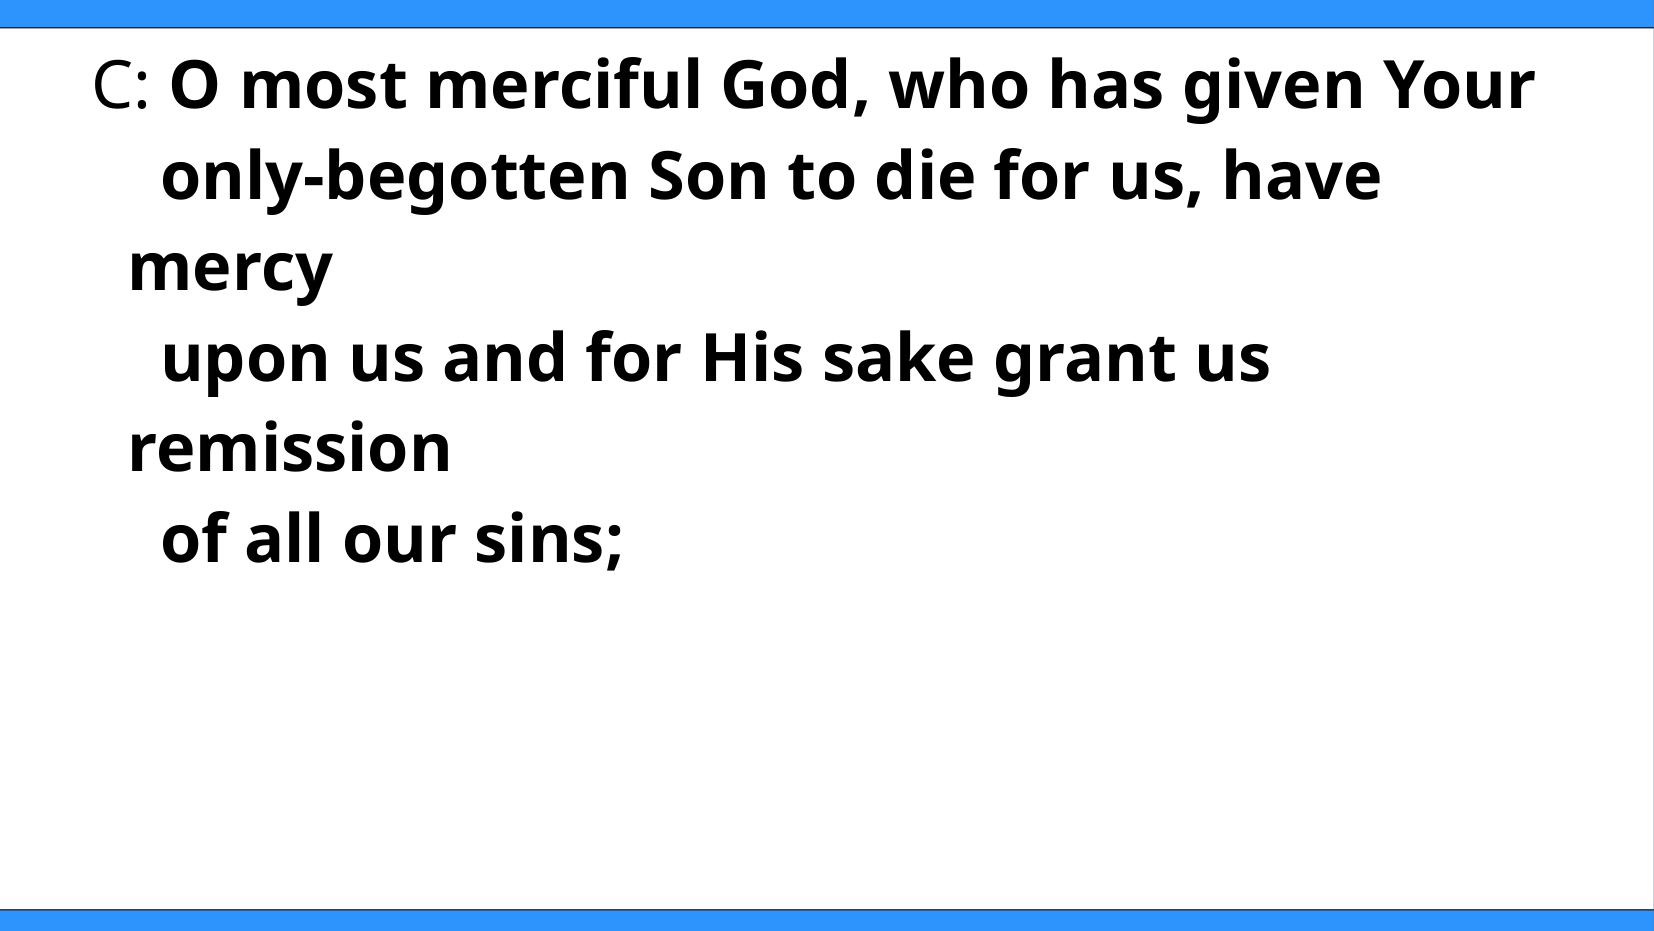

C: O most merciful God, who has given Your
 only-begotten Son to die for us, have mercy
 upon us and for His sake grant us remission
 of all our sins;